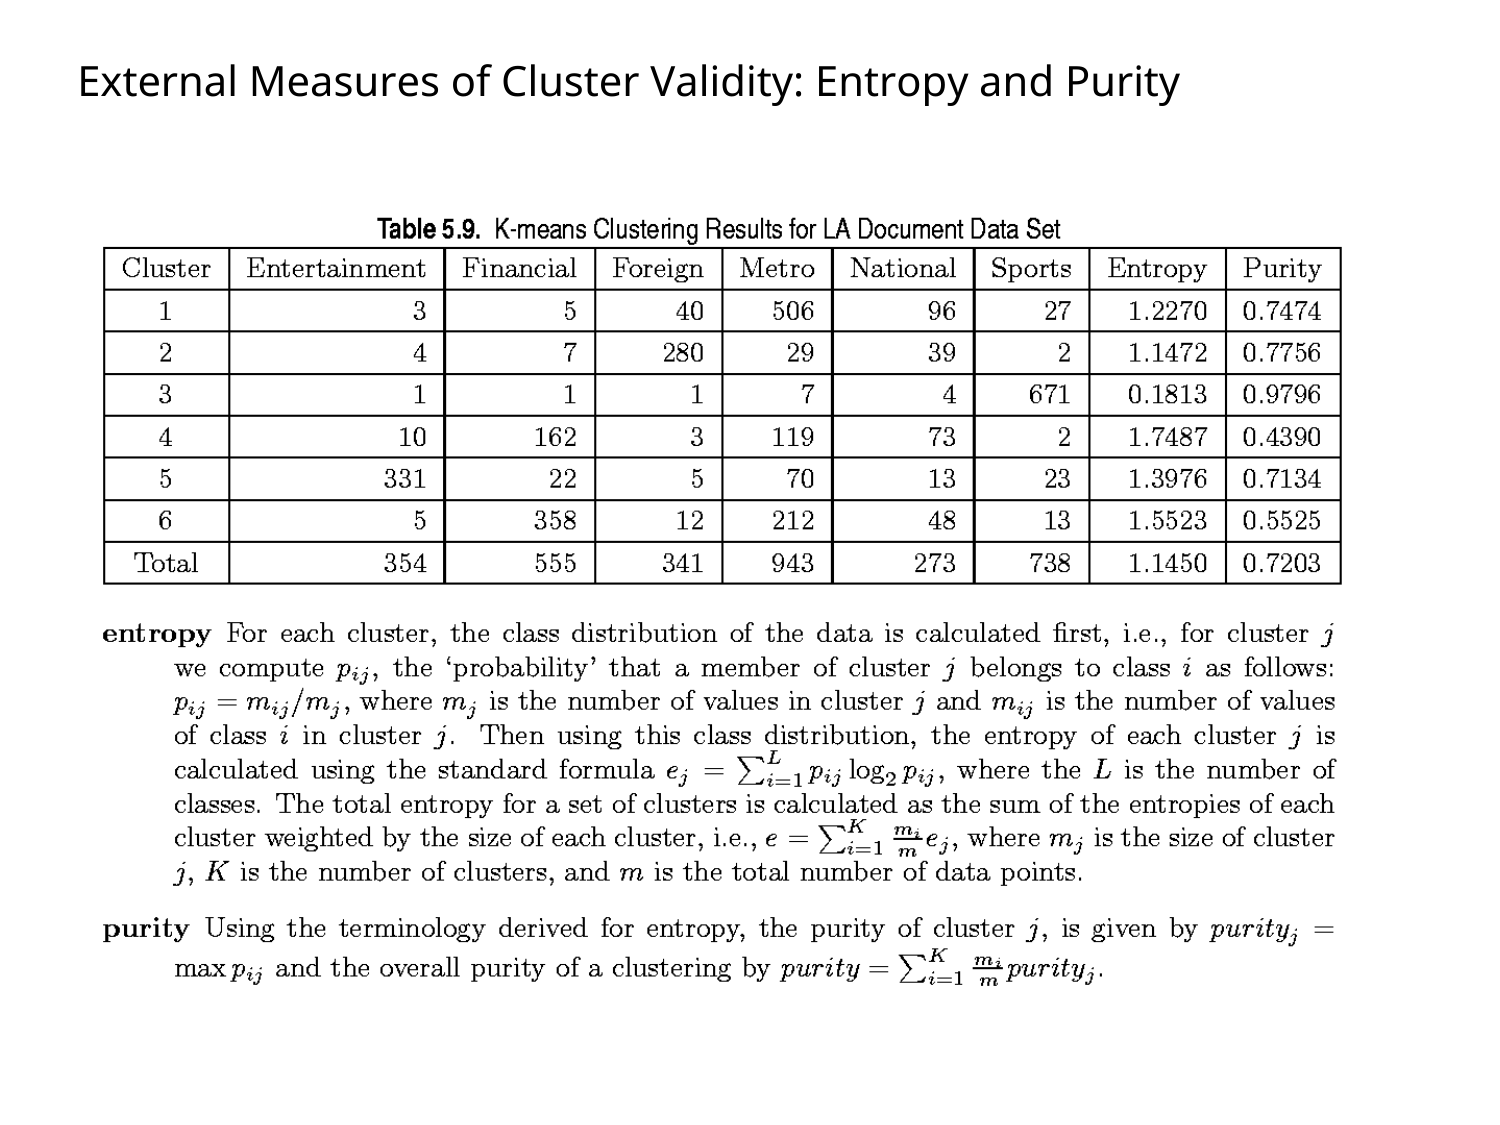

External Measures of Cluster Validity: Entropy and Purity